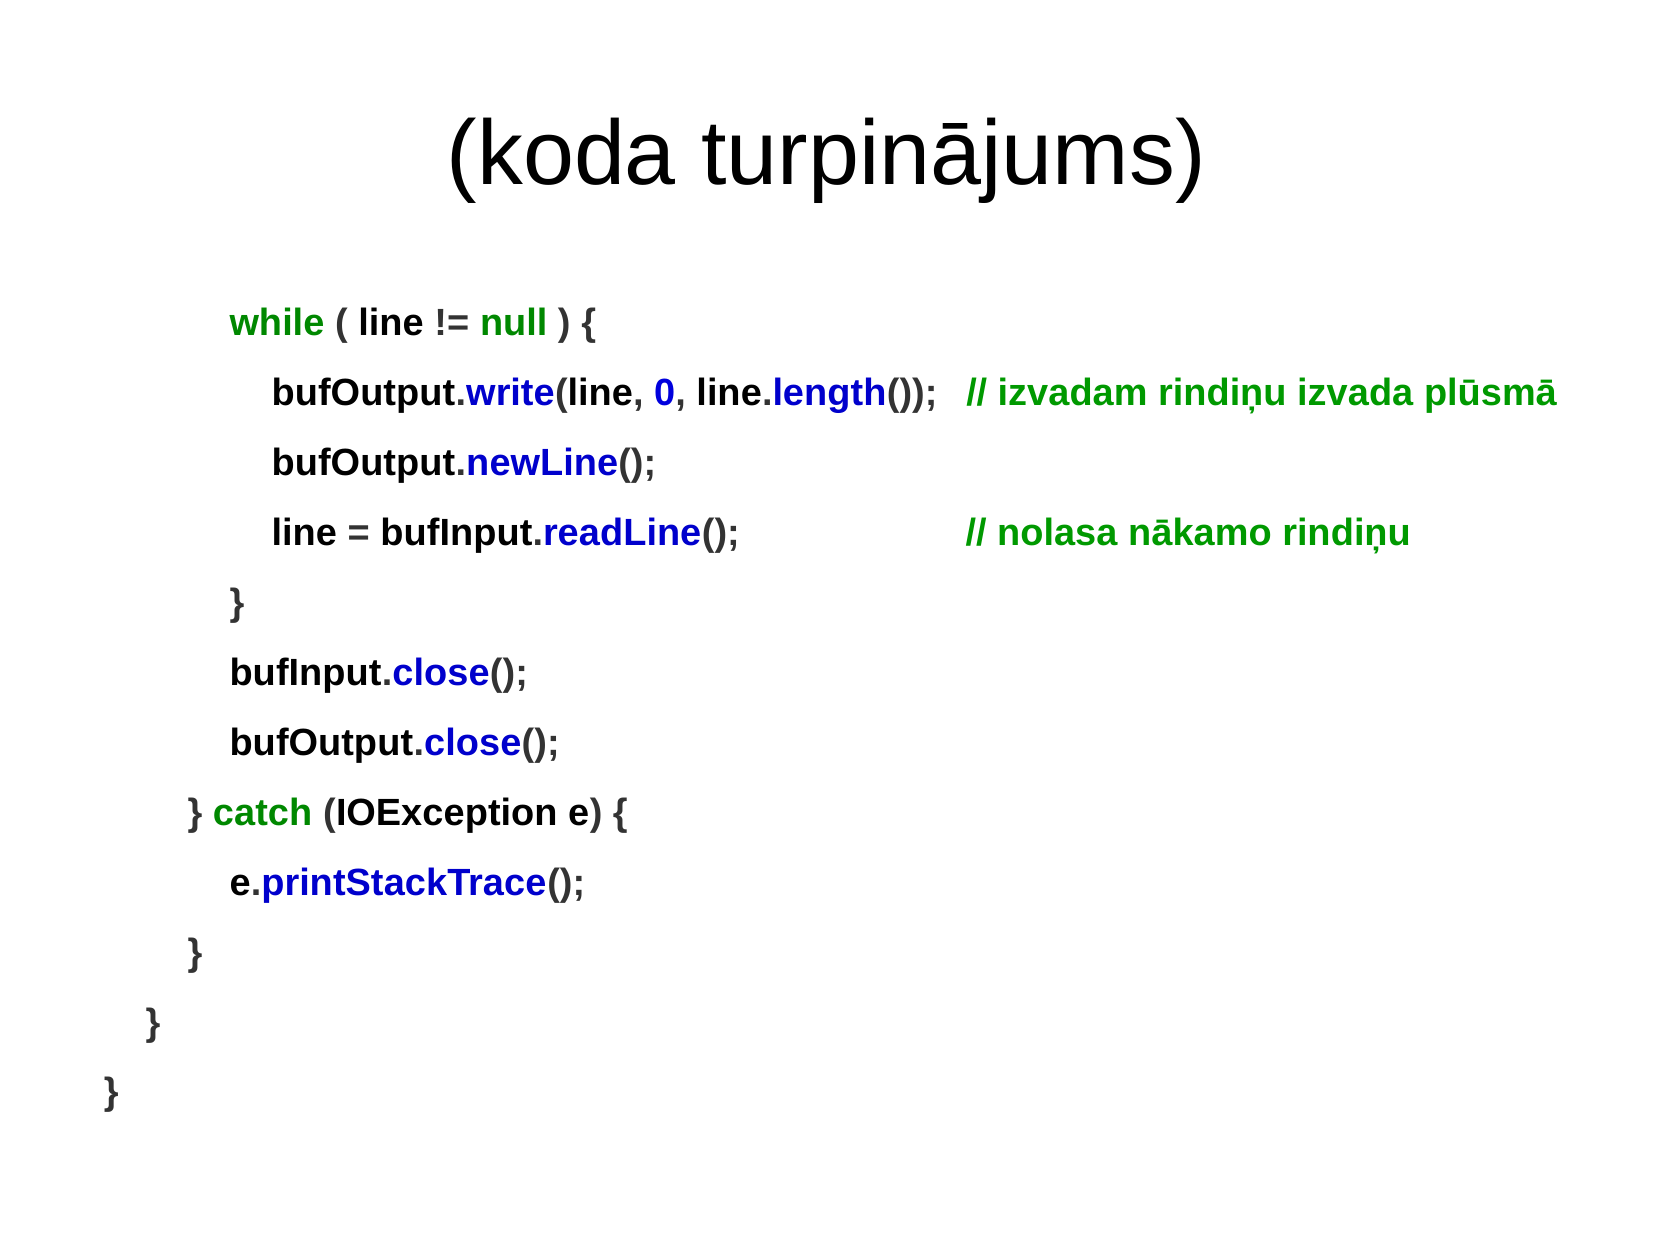

# (koda turpinājums)
 while ( line != null ) {
 bufOutput.write(line, 0, line.length());		// izvadam rindiņu izvada plūsmā
 bufOutput.newLine();
 line = bufInput.readLine();			 // nolasa nākamo rindiņu
 }
 bufInput.close();
 bufOutput.close();
 } catch (IOException e) {
 e.printStackTrace();
 }
 }
 }